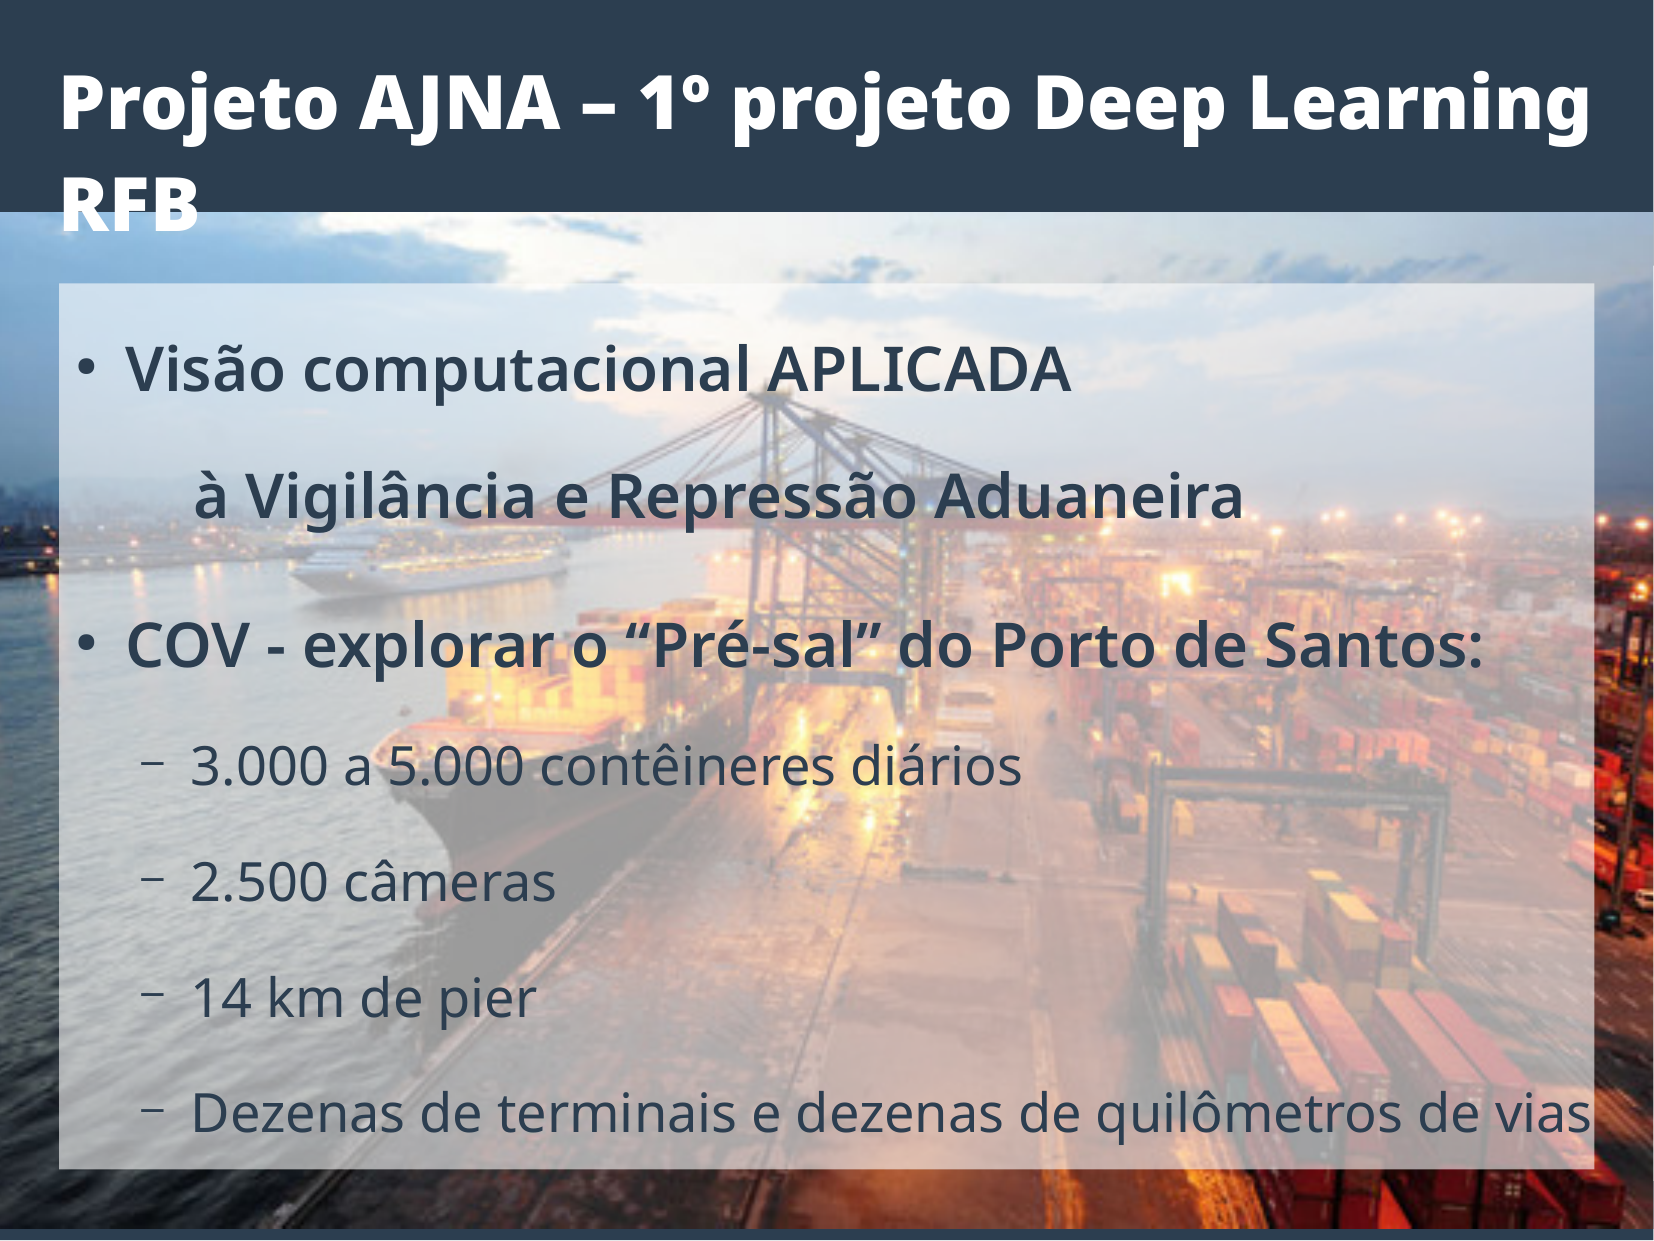

# Projeto AJNA – 1º projeto Deep Learning RFB
Visão computacional APLICADA
		à Vigilância e Repressão Aduaneira
COV - explorar o “Pré-sal” do Porto de Santos:
3.000 a 5.000 contêineres diários
2.500 câmeras
14 km de pier
Dezenas de terminais e dezenas de quilômetros de vias